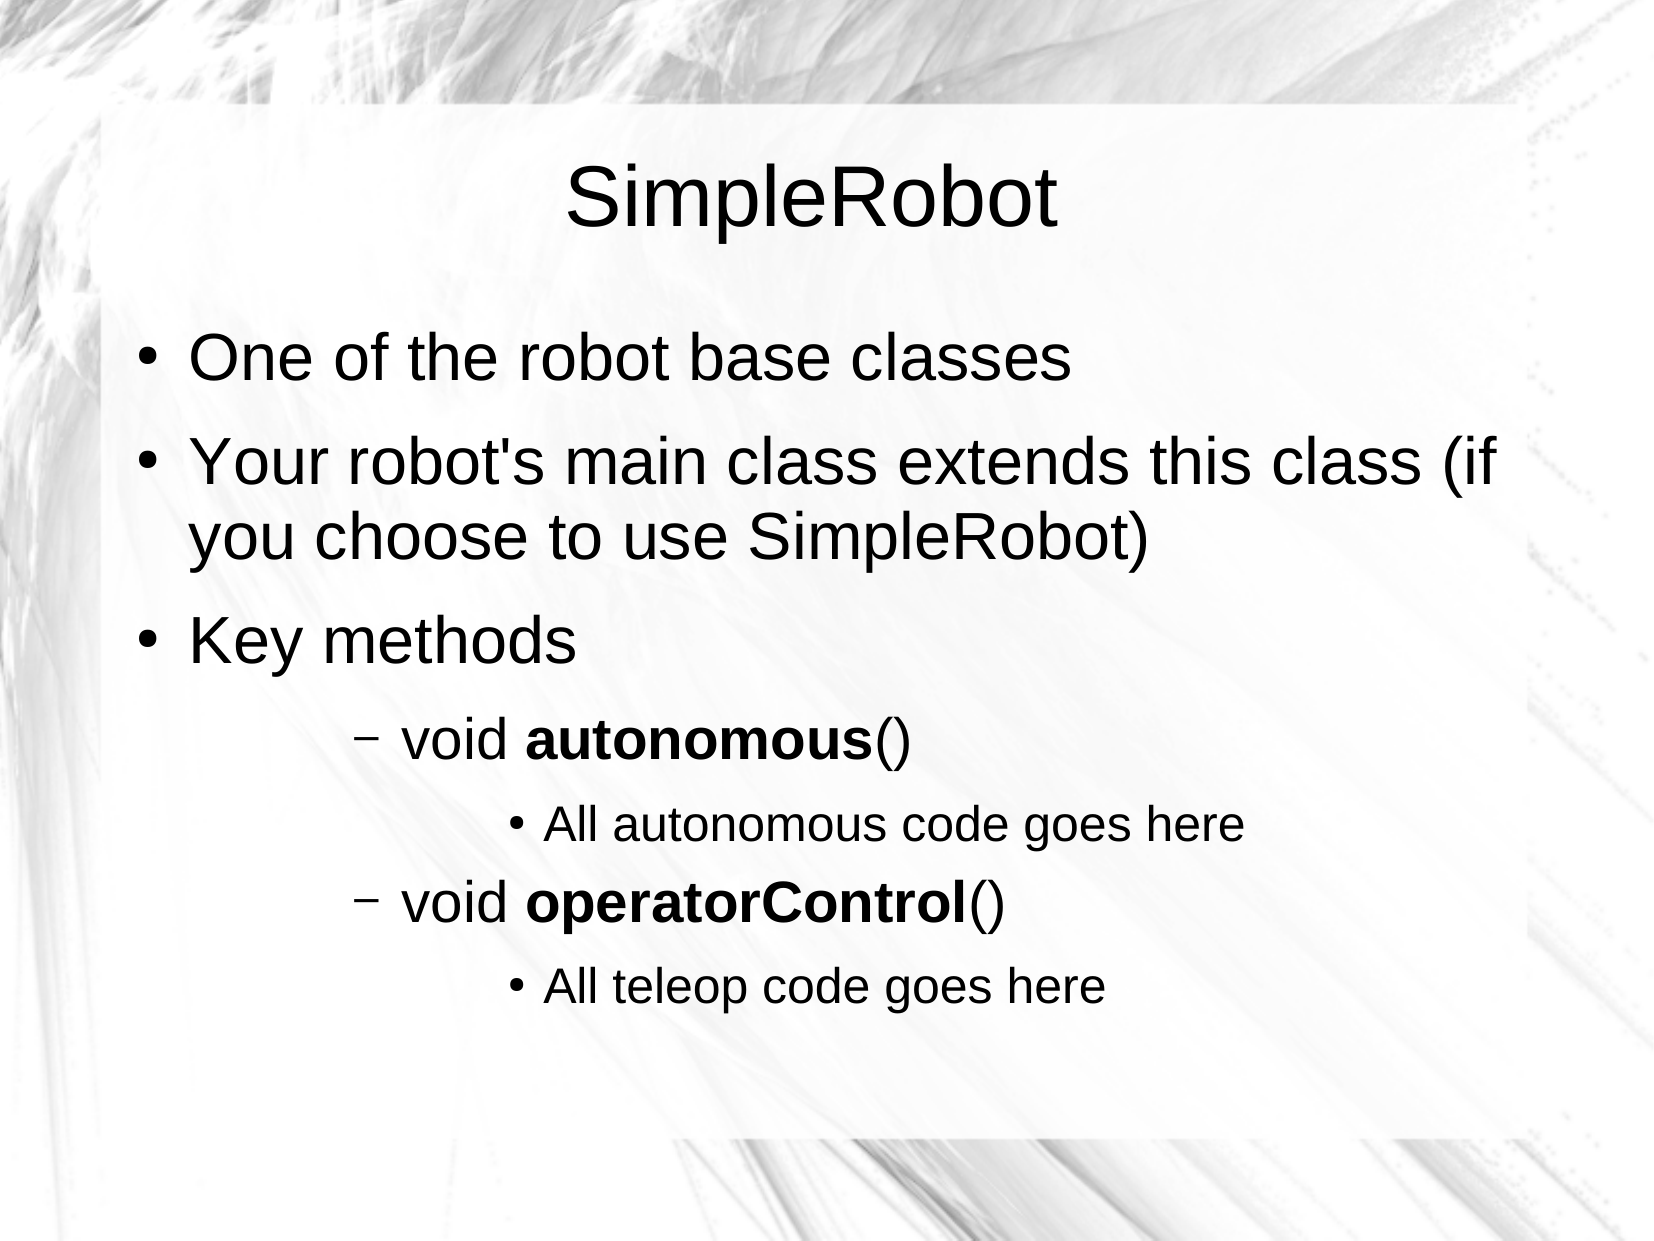

# SimpleRobot
One of the robot base classes
Your robot's main class extends this class (if you choose to use SimpleRobot)
Key methods
void autonomous()
All autonomous code goes here
void operatorControl()
All teleop code goes here